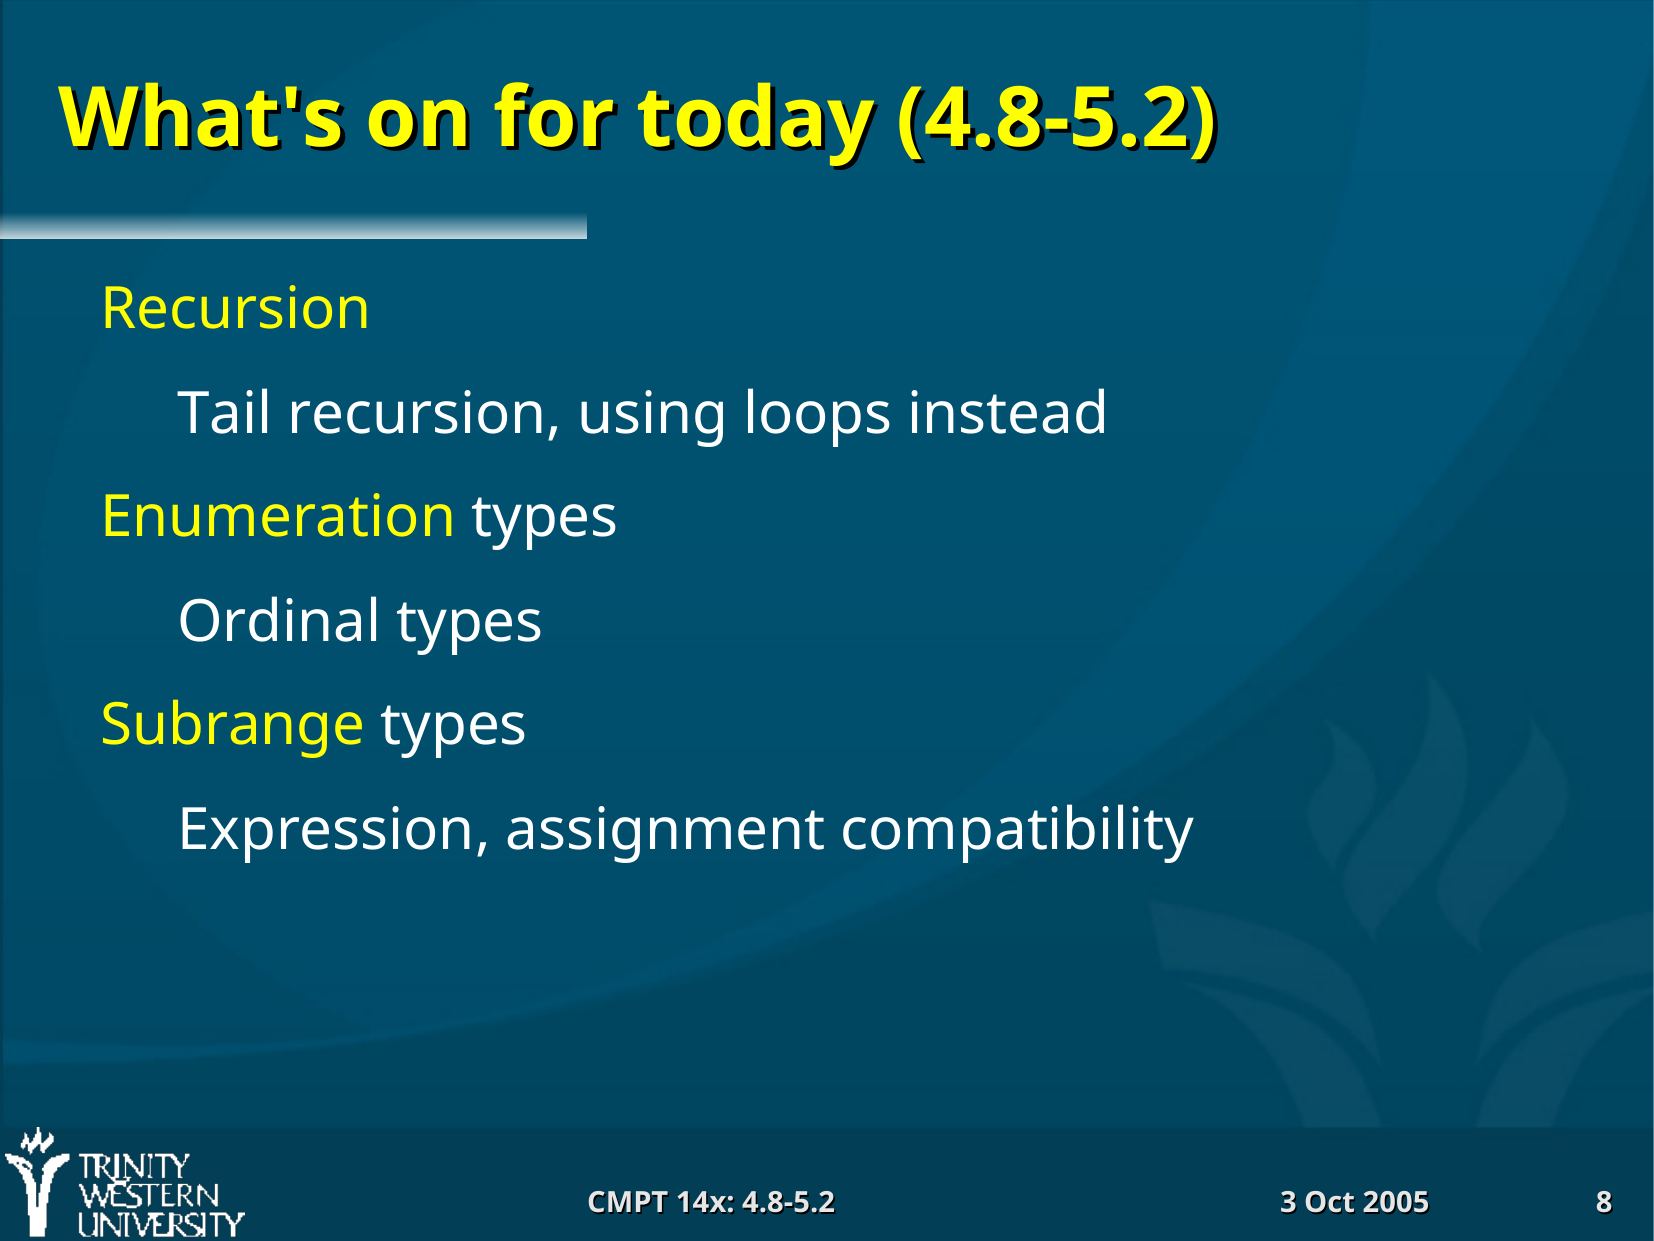

# What's on for today (4.8-5.2)
Recursion
Tail recursion, using loops instead
Enumeration types
Ordinal types
Subrange types
Expression, assignment compatibility
CMPT 14x: 4.8-5.2
3 Oct 2005
8